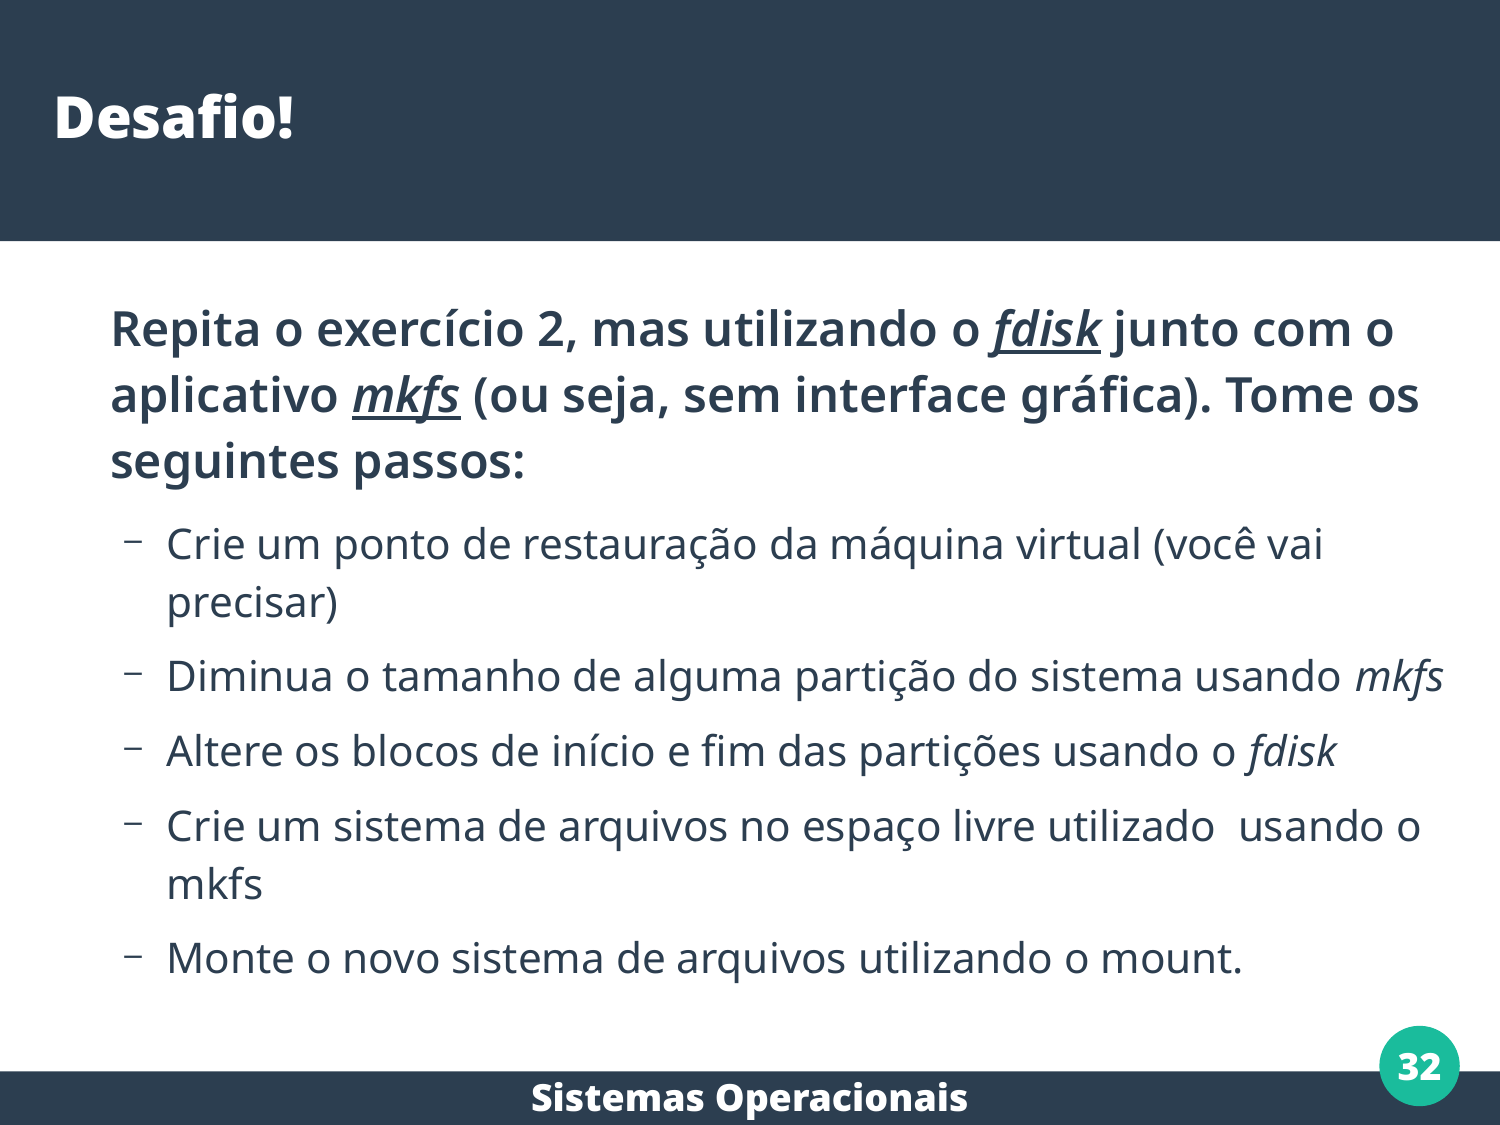

# Desafio!
Repita o exercício 2, mas utilizando o fdisk junto com o aplicativo mkfs (ou seja, sem interface gráfica). Tome os seguintes passos:
Crie um ponto de restauração da máquina virtual (você vai precisar)
Diminua o tamanho de alguma partição do sistema usando mkfs
Altere os blocos de início e fim das partições usando o fdisk
Crie um sistema de arquivos no espaço livre utilizado usando o mkfs
Monte o novo sistema de arquivos utilizando o mount.
32
Sistemas Operacionais